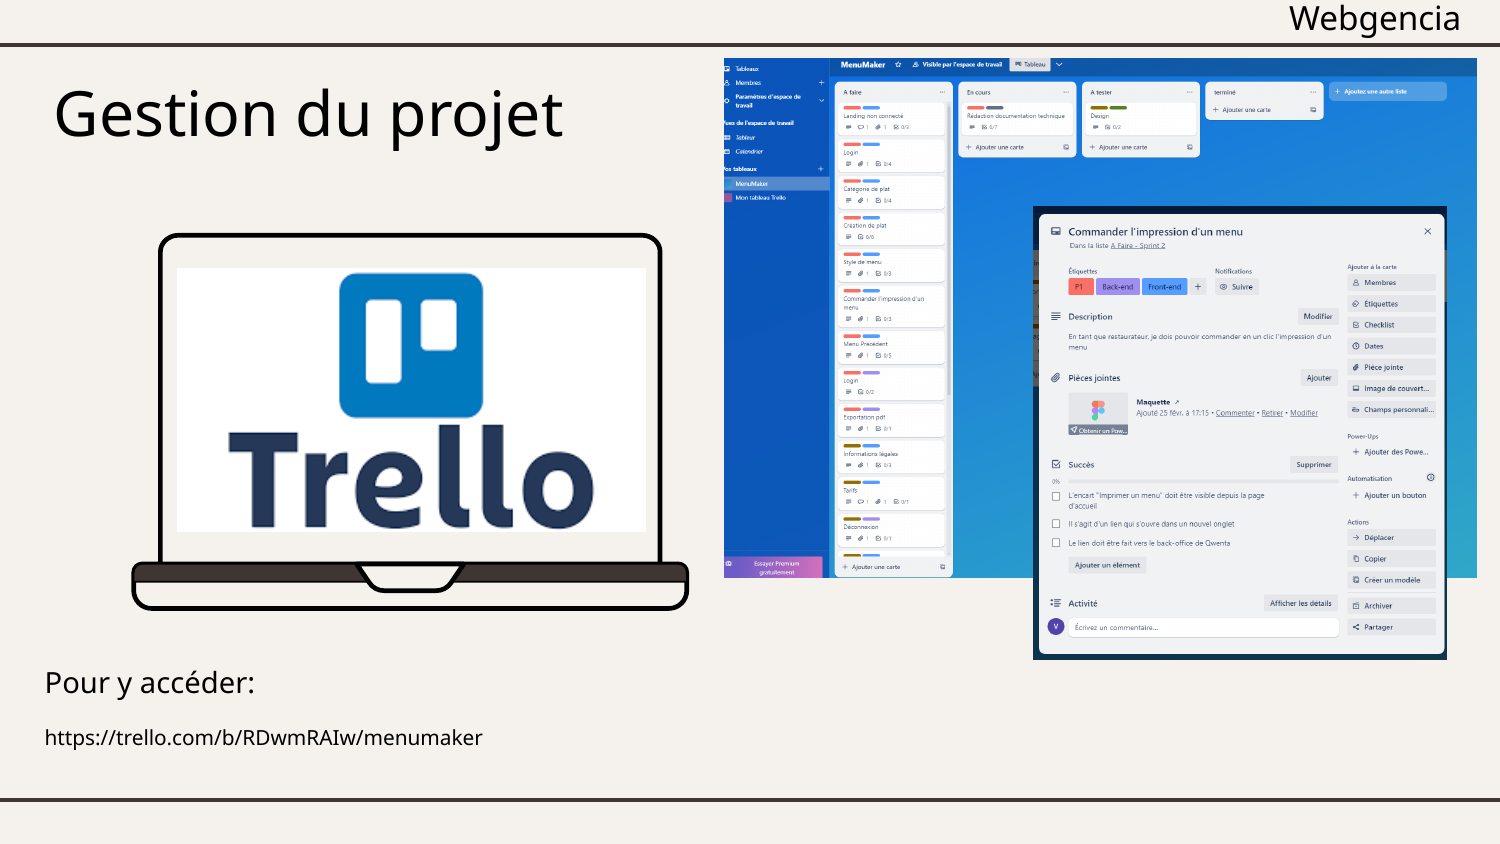

Webgencia
# Gestion du projet
Pour y accéder:
https://trello.com/b/RDwmRAIw/menumaker